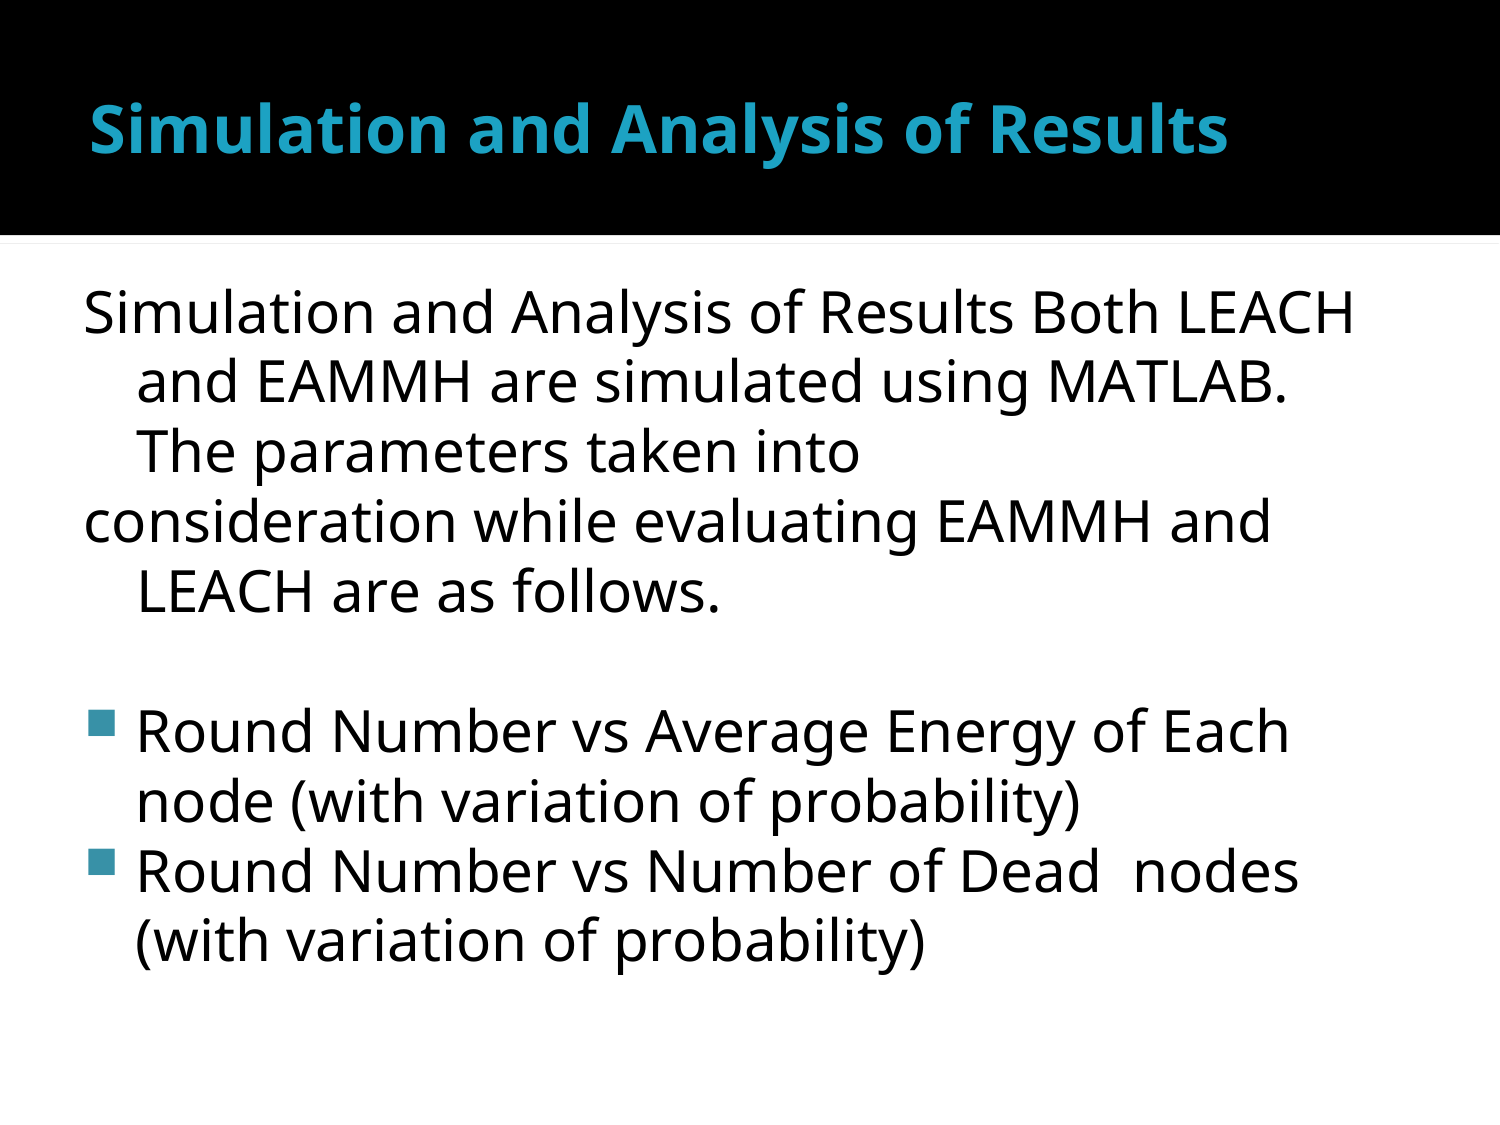

# Simulation and Analysis of Results
Simulation and Analysis of Results Both LEACH and EAMMH are simulated using MATLAB. The parameters taken into
consideration while evaluating EAMMH and LEACH are as follows.
Round Number vs Average Energy of Each node (with variation of probability)
Round Number vs Number of Dead nodes (with variation of probability)